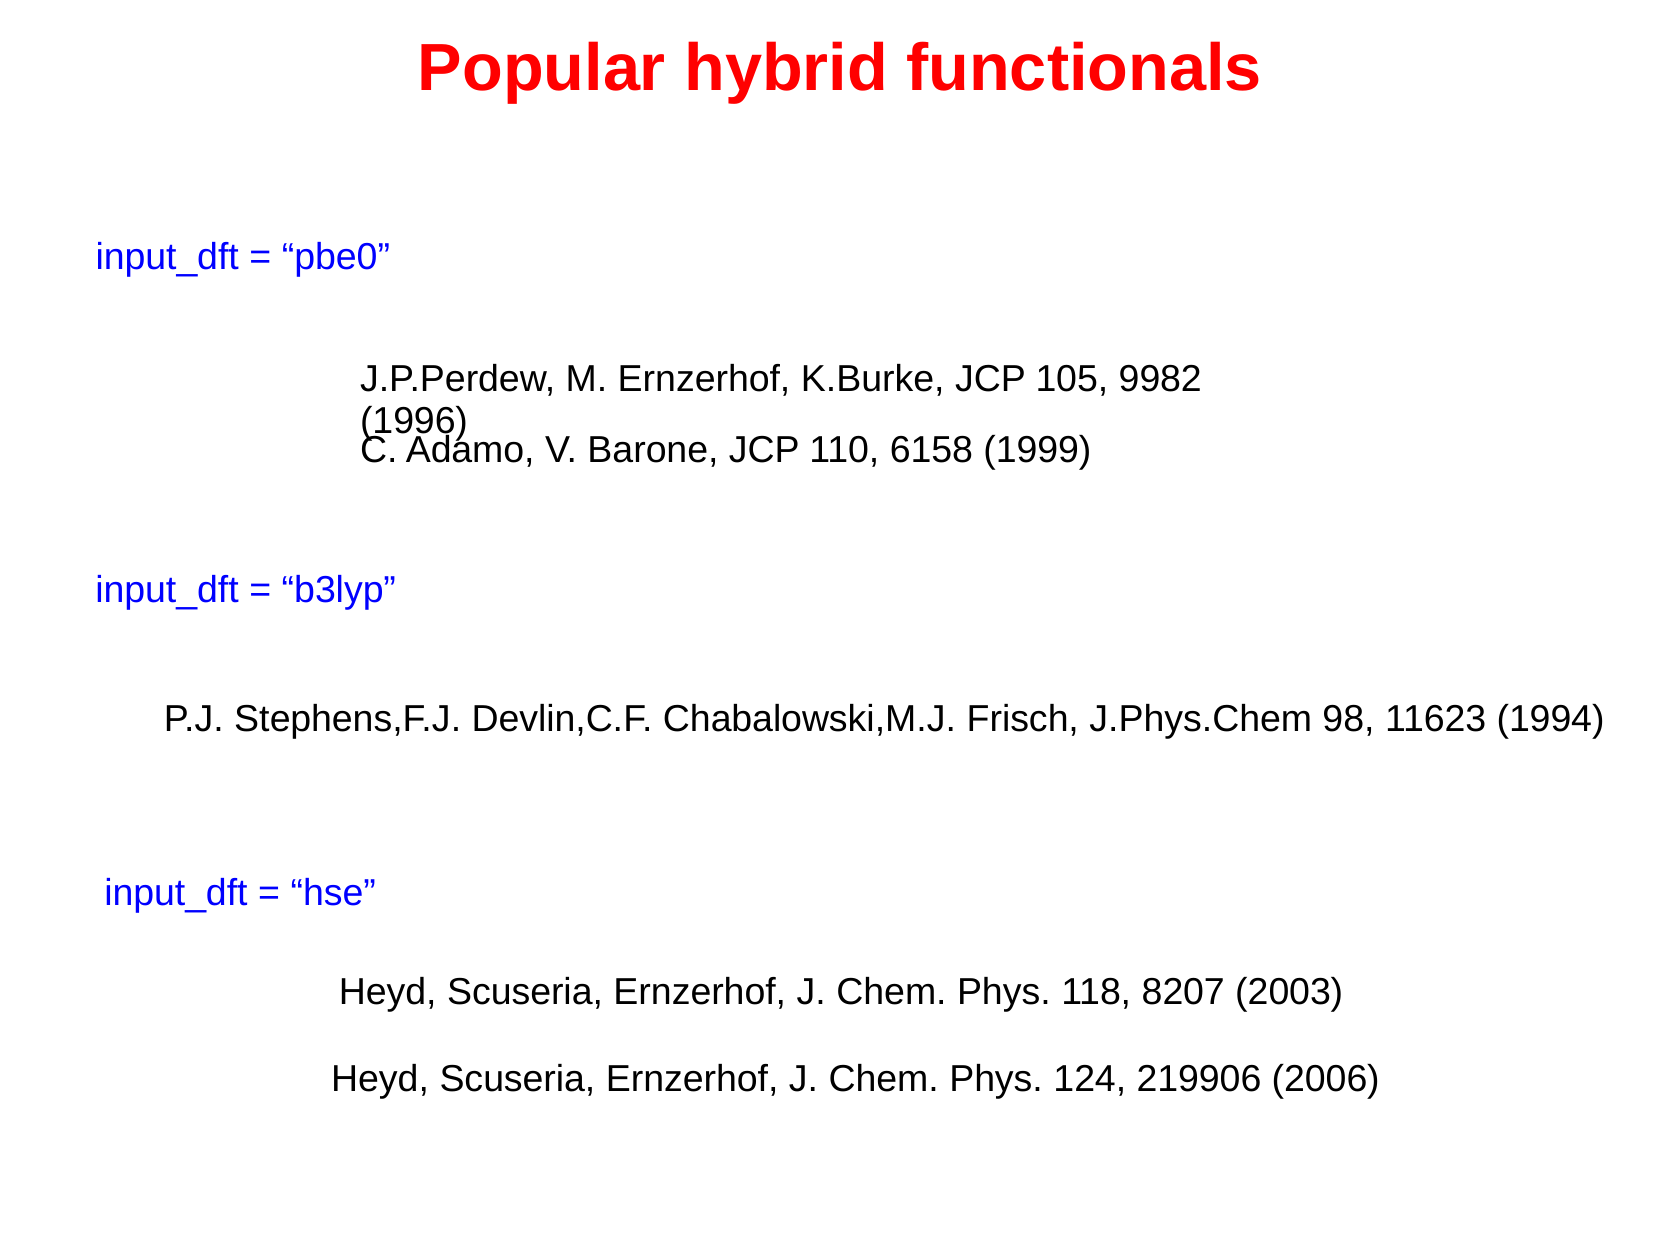

# Popular hybrid functionals
input_dft = “pbe0”
J.P.Perdew, M. Ernzerhof, K.Burke, JCP 105, 9982 (1996)
C. Adamo, V. Barone, JCP 110, 6158 (1999)
input_dft = “b3lyp”
 P.J. Stephens,F.J. Devlin,C.F. Chabalowski,M.J. Frisch, J.Phys.Chem 98, 11623 (1994)
input_dft = “hse”
Heyd, Scuseria, Ernzerhof, J. Chem. Phys. 118, 8207 (2003)
Heyd, Scuseria, Ernzerhof, J. Chem. Phys. 124, 219906 (2006)